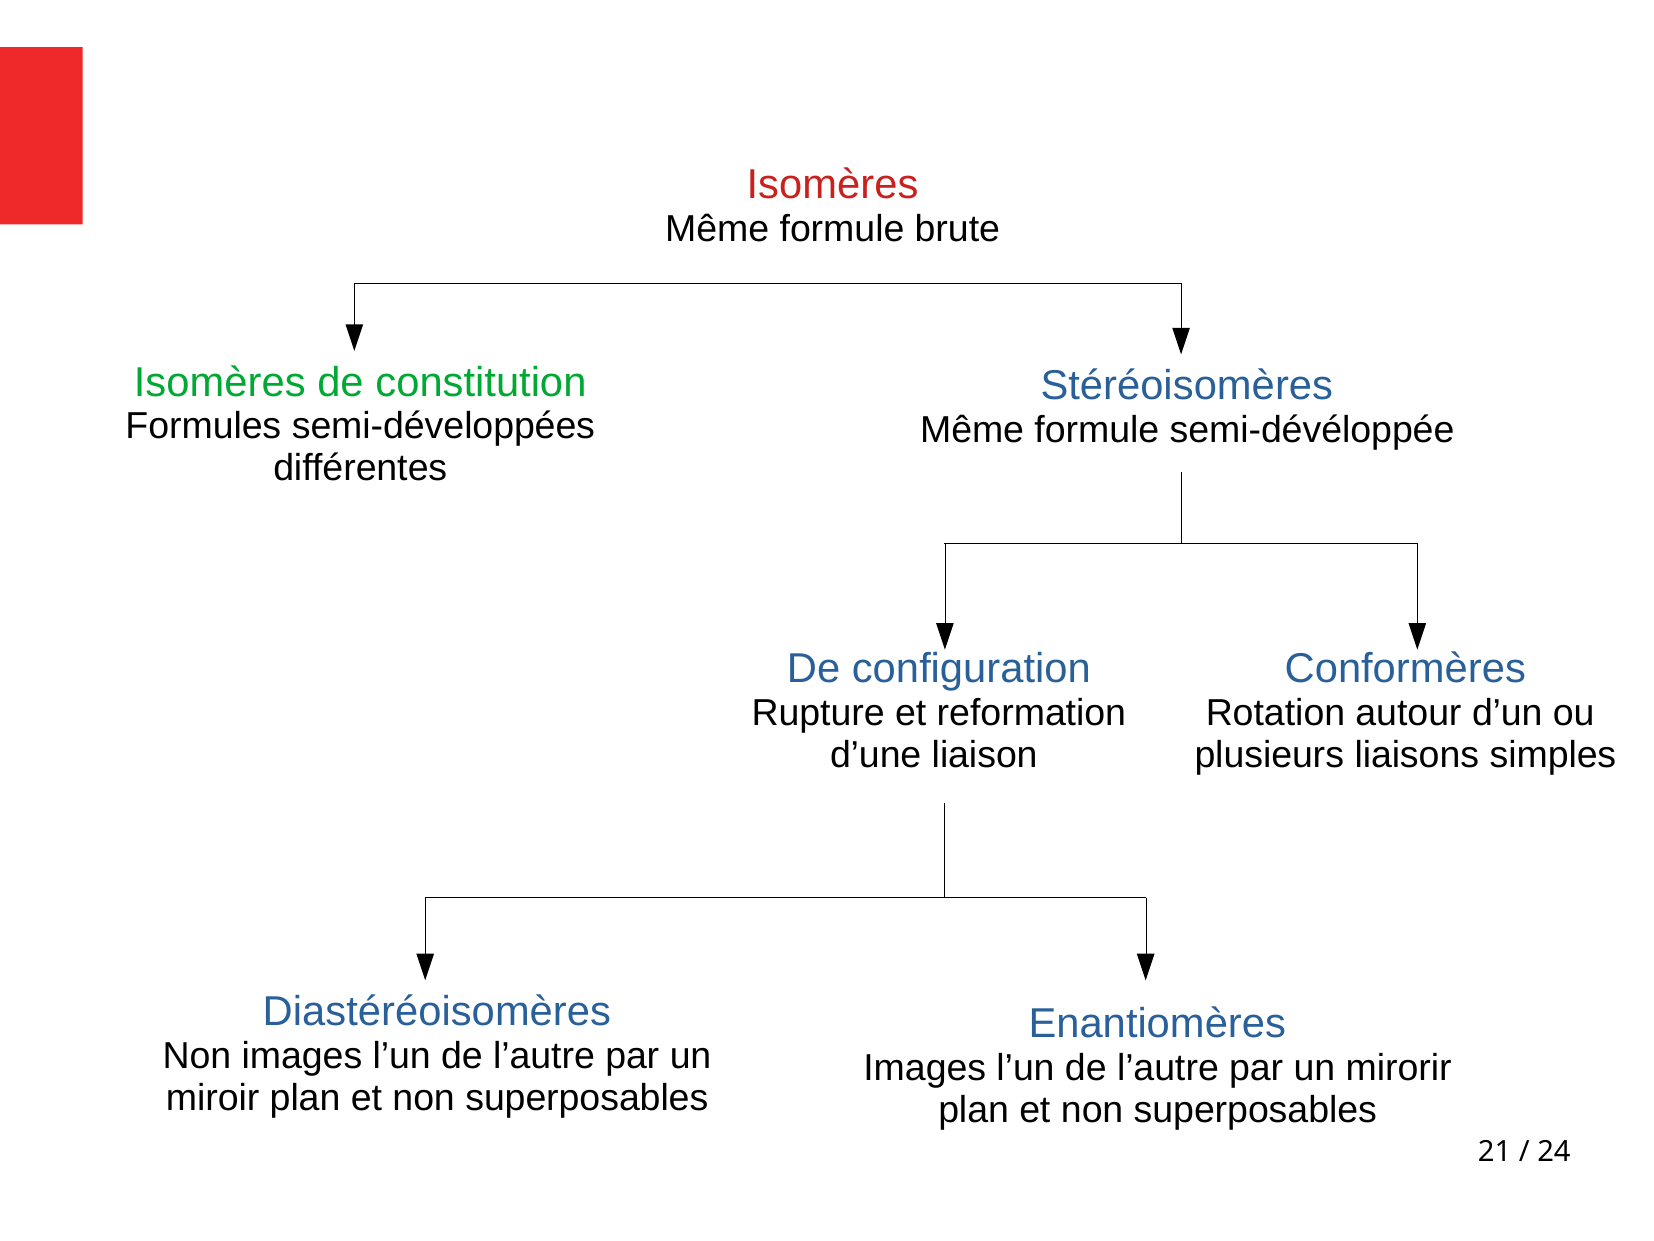

Isomères
Même formule brute
Isomères de constitution
Formules semi-développées différentes
Stéréoisomères
Même formule semi-dévéloppée
De configuration
Rupture et reformation d’une liaison
Conformères
Rotation autour d’un ou
plusieurs liaisons simples
Diastéréoisomères
Non images l’un de l’autre par un miroir plan et non superposables
Enantiomères
Images l’un de l’autre par un mirorir plan et non superposables
21